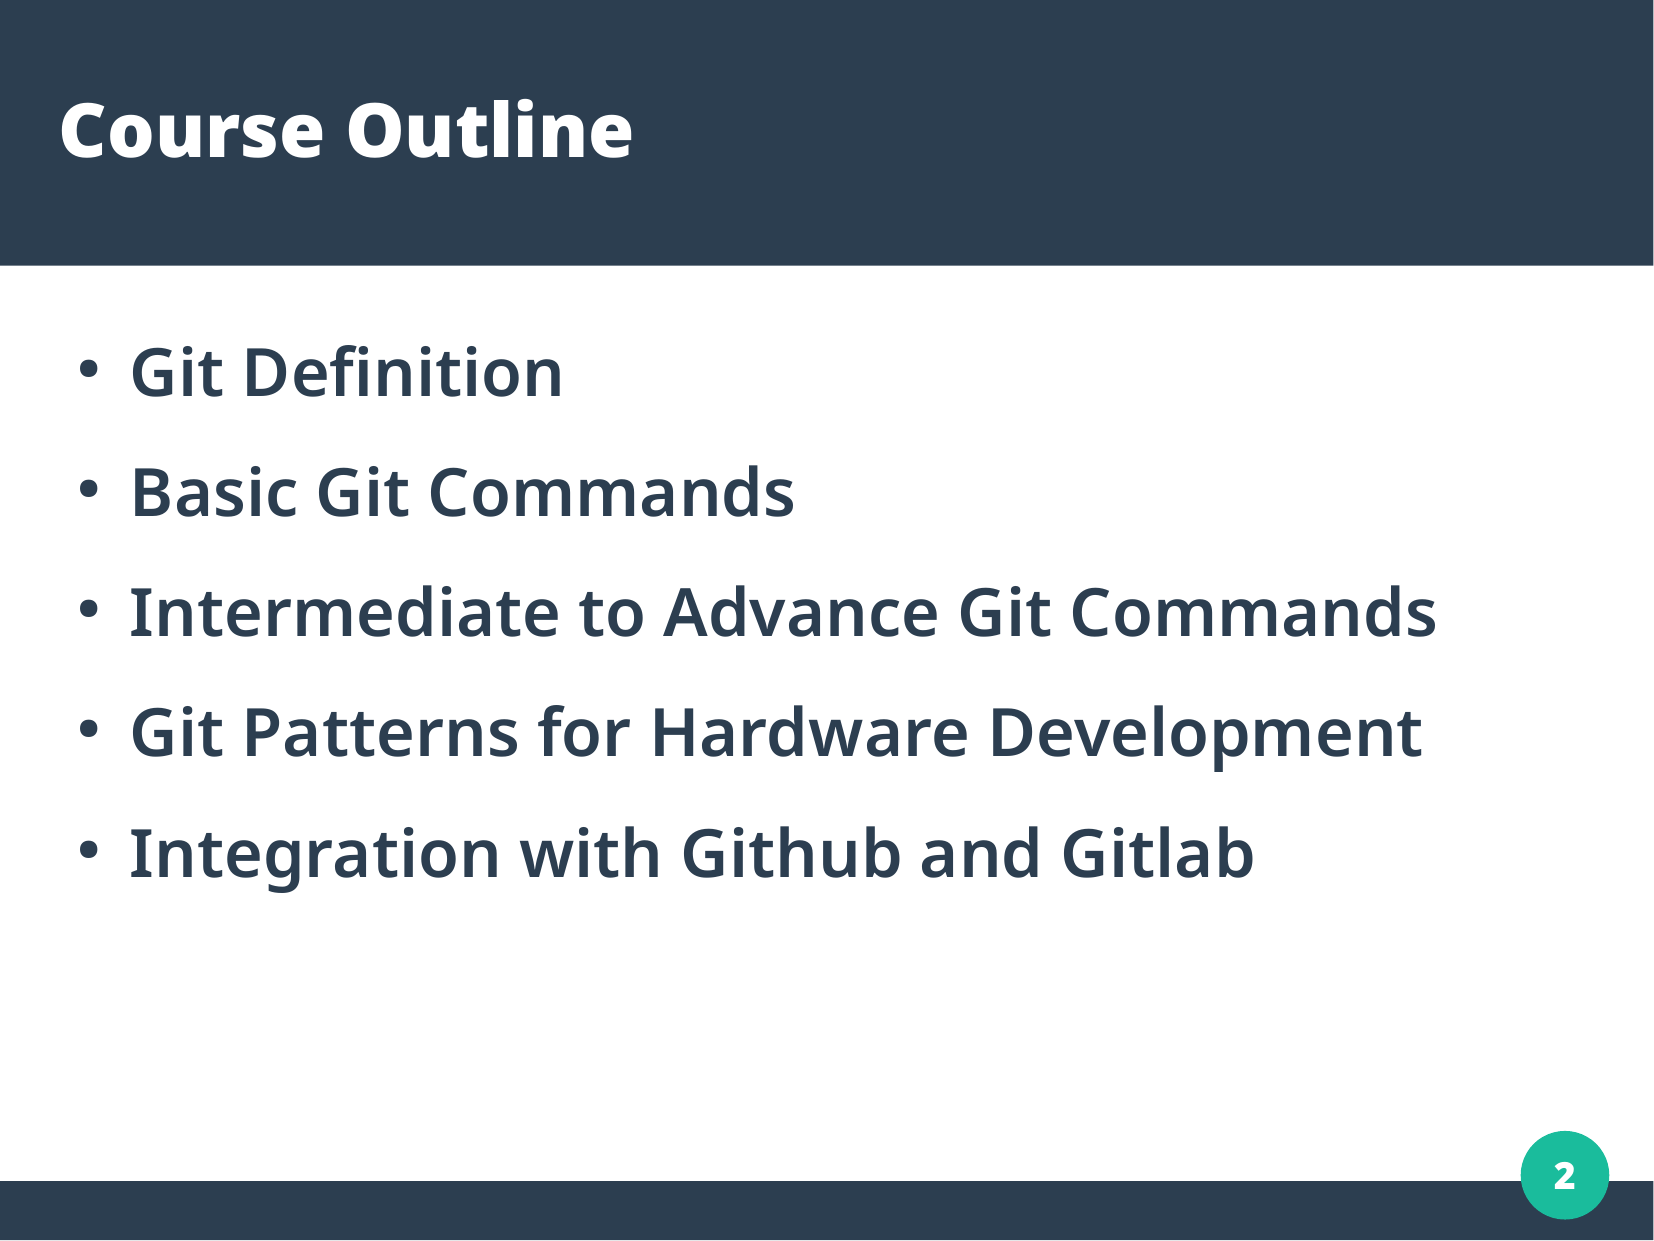

# Course Outline
Git Definition
Basic Git Commands
Intermediate to Advance Git Commands
Git Patterns for Hardware Development
Integration with Github and Gitlab
2